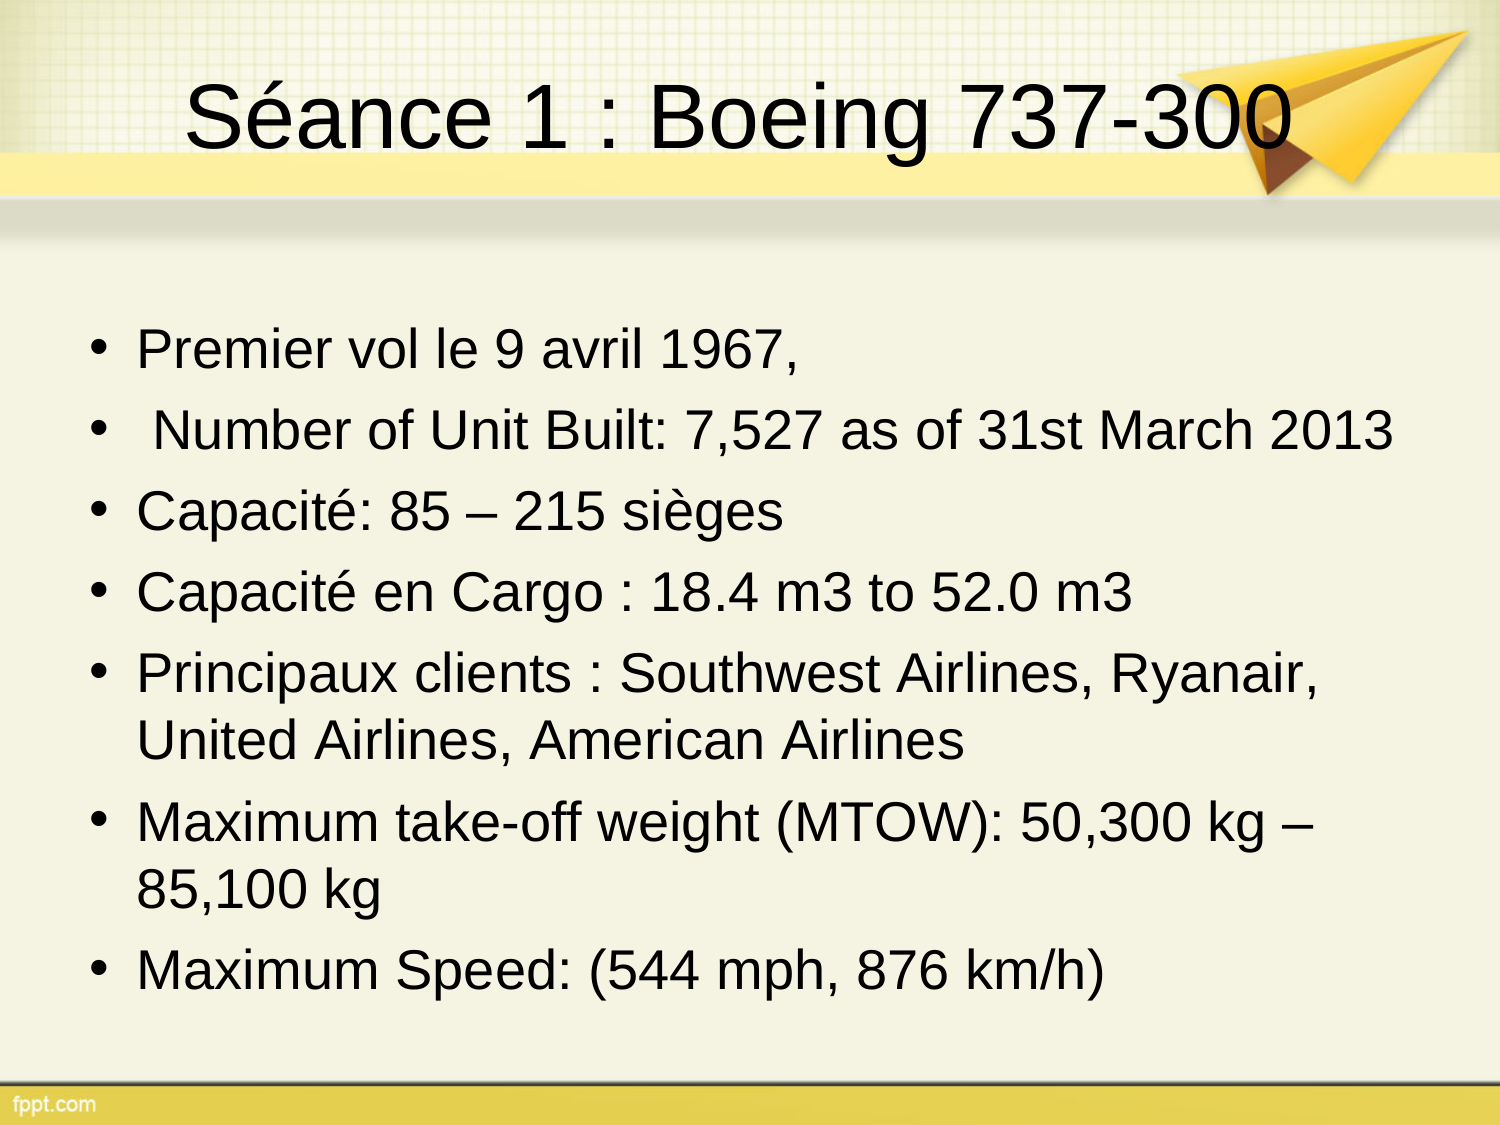

# Séance 1 : Boeing 737-300
Premier vol le 9 avril 1967,
 Number of Unit Built: 7,527 as of 31st March 2013
Capacité: 85 – 215 sièges
Capacité en Cargo : 18.4 m3 to 52.0 m3
Principaux clients : Southwest Airlines, Ryanair, United Airlines, American Airlines
Maximum take-off weight (MTOW): 50,300 kg – 85,100 kg
Maximum Speed: (544 mph, 876 km/h)